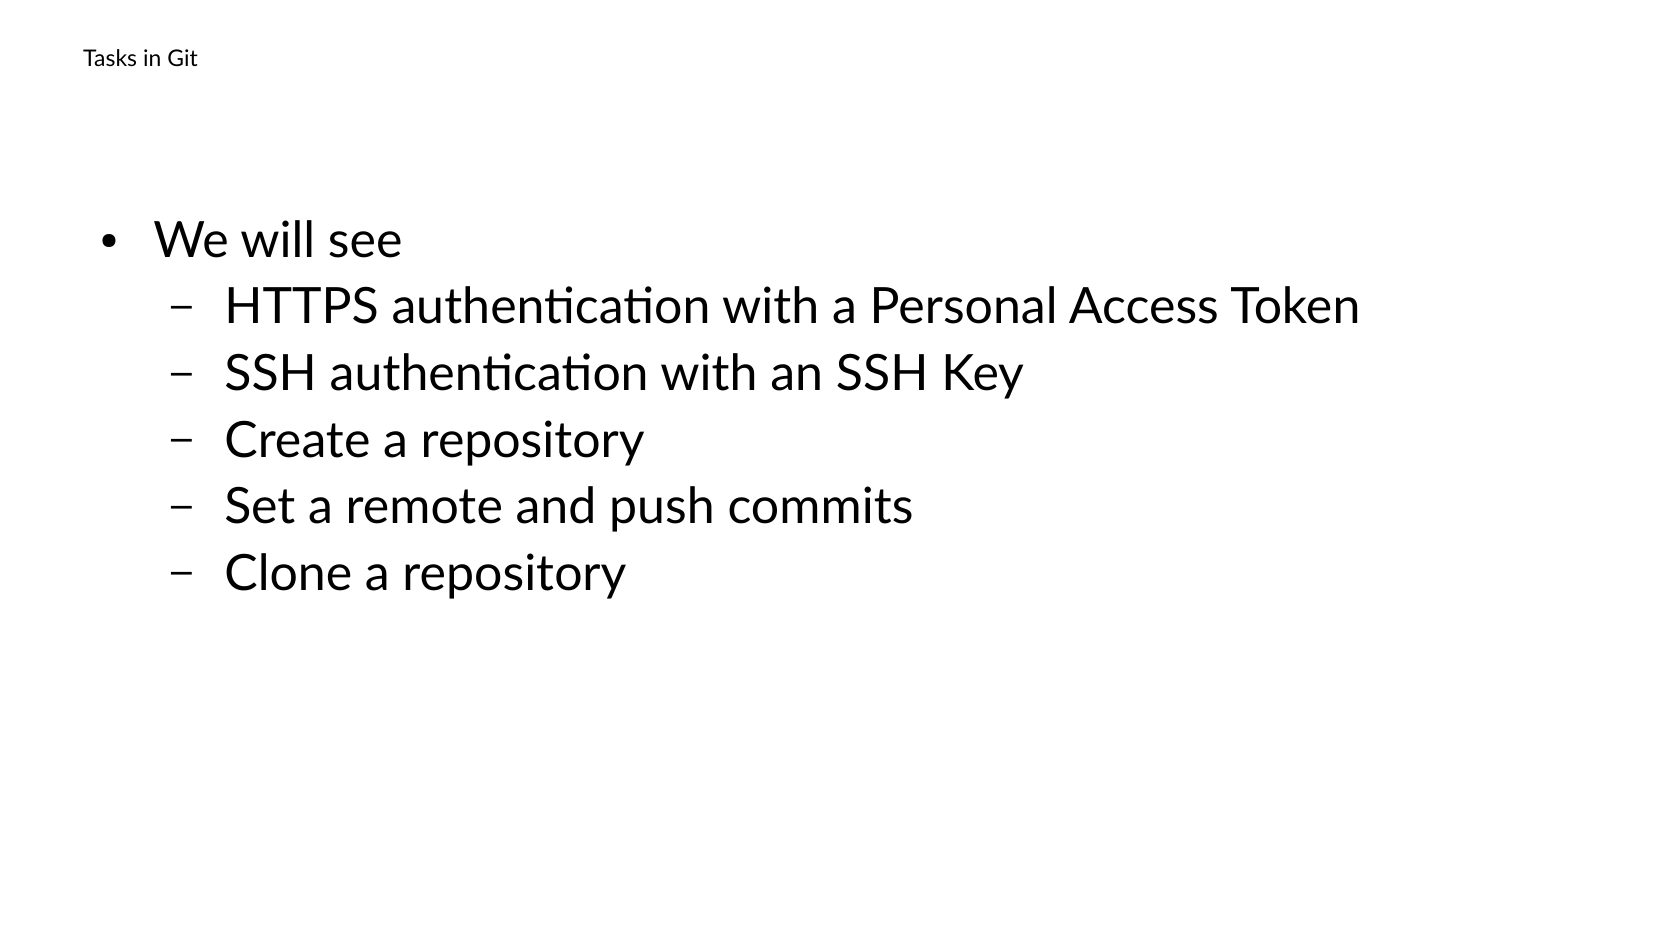

# Tasks in Git
We will see
HTTPS authentication with a Personal Access Token
SSH authentication with an SSH Key
Create a repository
Set a remote and push commits
Clone a repository